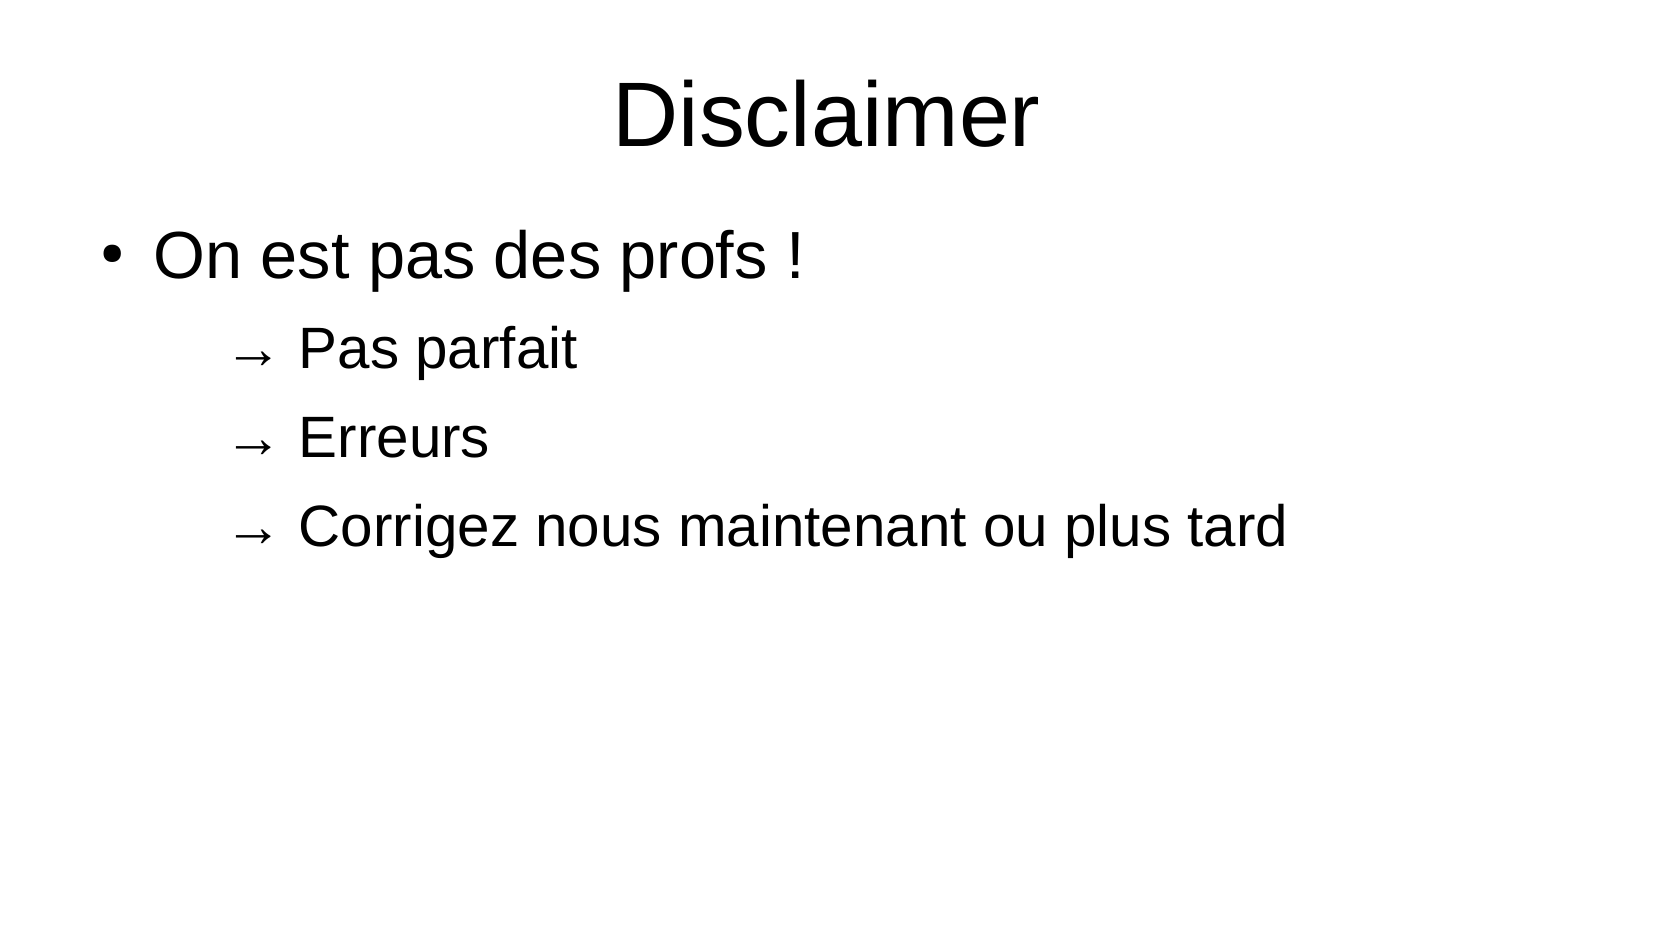

# Disclaimer
On est pas des profs !
→ Pas parfait
→ Erreurs
→ Corrigez nous maintenant ou plus tard